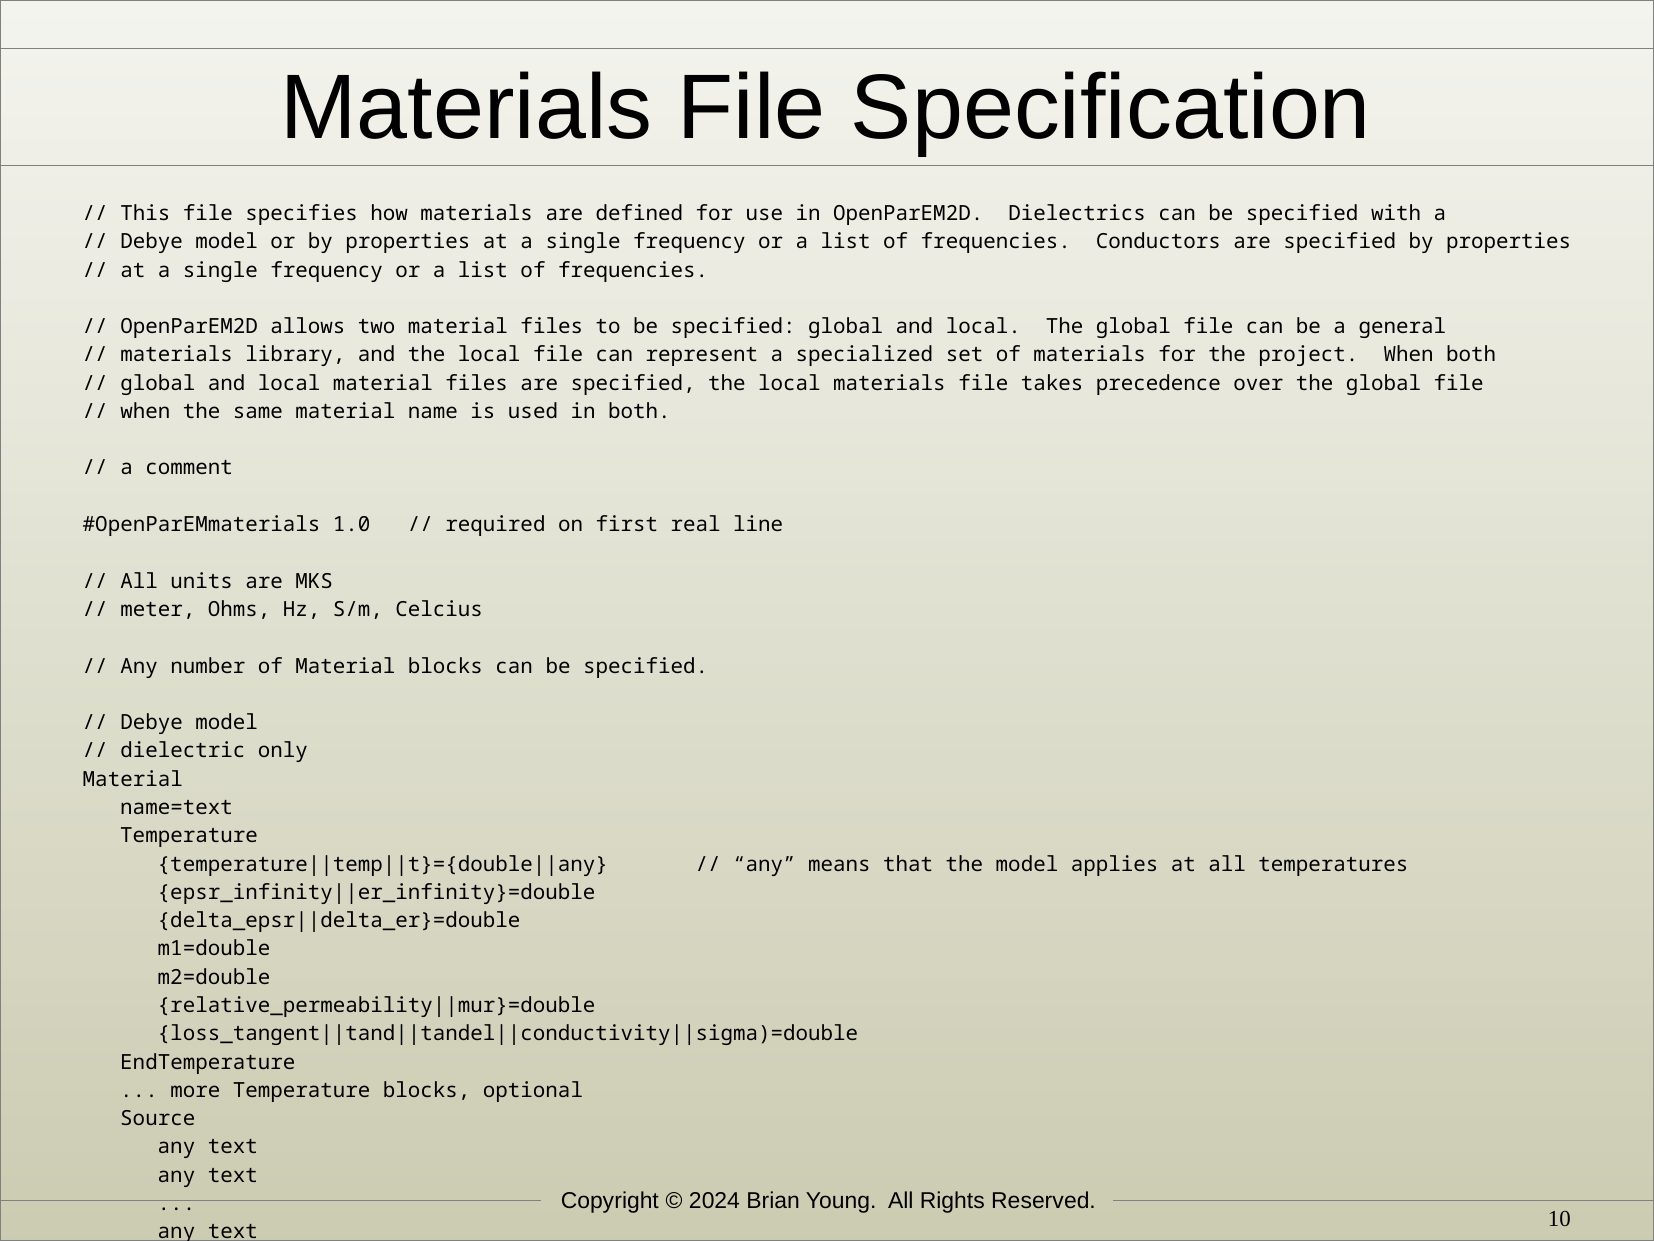

# Materials File Specification
// This file specifies how materials are defined for use in OpenParEM2D. Dielectrics can be specified with a
// Debye model or by properties at a single frequency or a list of frequencies. Conductors are specified by properties
// at a single frequency or a list of frequencies.
// OpenParEM2D allows two material files to be specified: global and local. The global file can be a general
// materials library, and the local file can represent a specialized set of materials for the project. When both
// global and local material files are specified, the local materials file takes precedence over the global file
// when the same material name is used in both.
// a comment
#OpenParEMmaterials 1.0 // required on first real line
// All units are MKS
// meter, Ohms, Hz, S/m, Celcius
// Any number of Material blocks can be specified.
// Debye model
// dielectric only
Material
 name=text
 Temperature
 {temperature||temp||t}={double||any} // “any” means that the model applies at all temperatures
 {epsr_infinity||er_infinity}=double
 {delta_epsr||delta_er}=double
 m1=double
 m2=double
 {relative_permeability||mur}=double
 {loss_tangent||tand||tandel||conductivity||sigma)=double
 EndTemperature
 ... more Temperature blocks, optional
 Source
 any text
 any text
 ...
 any text
 EndSource
 ... more Source blocks, optional
EndMaterial
10